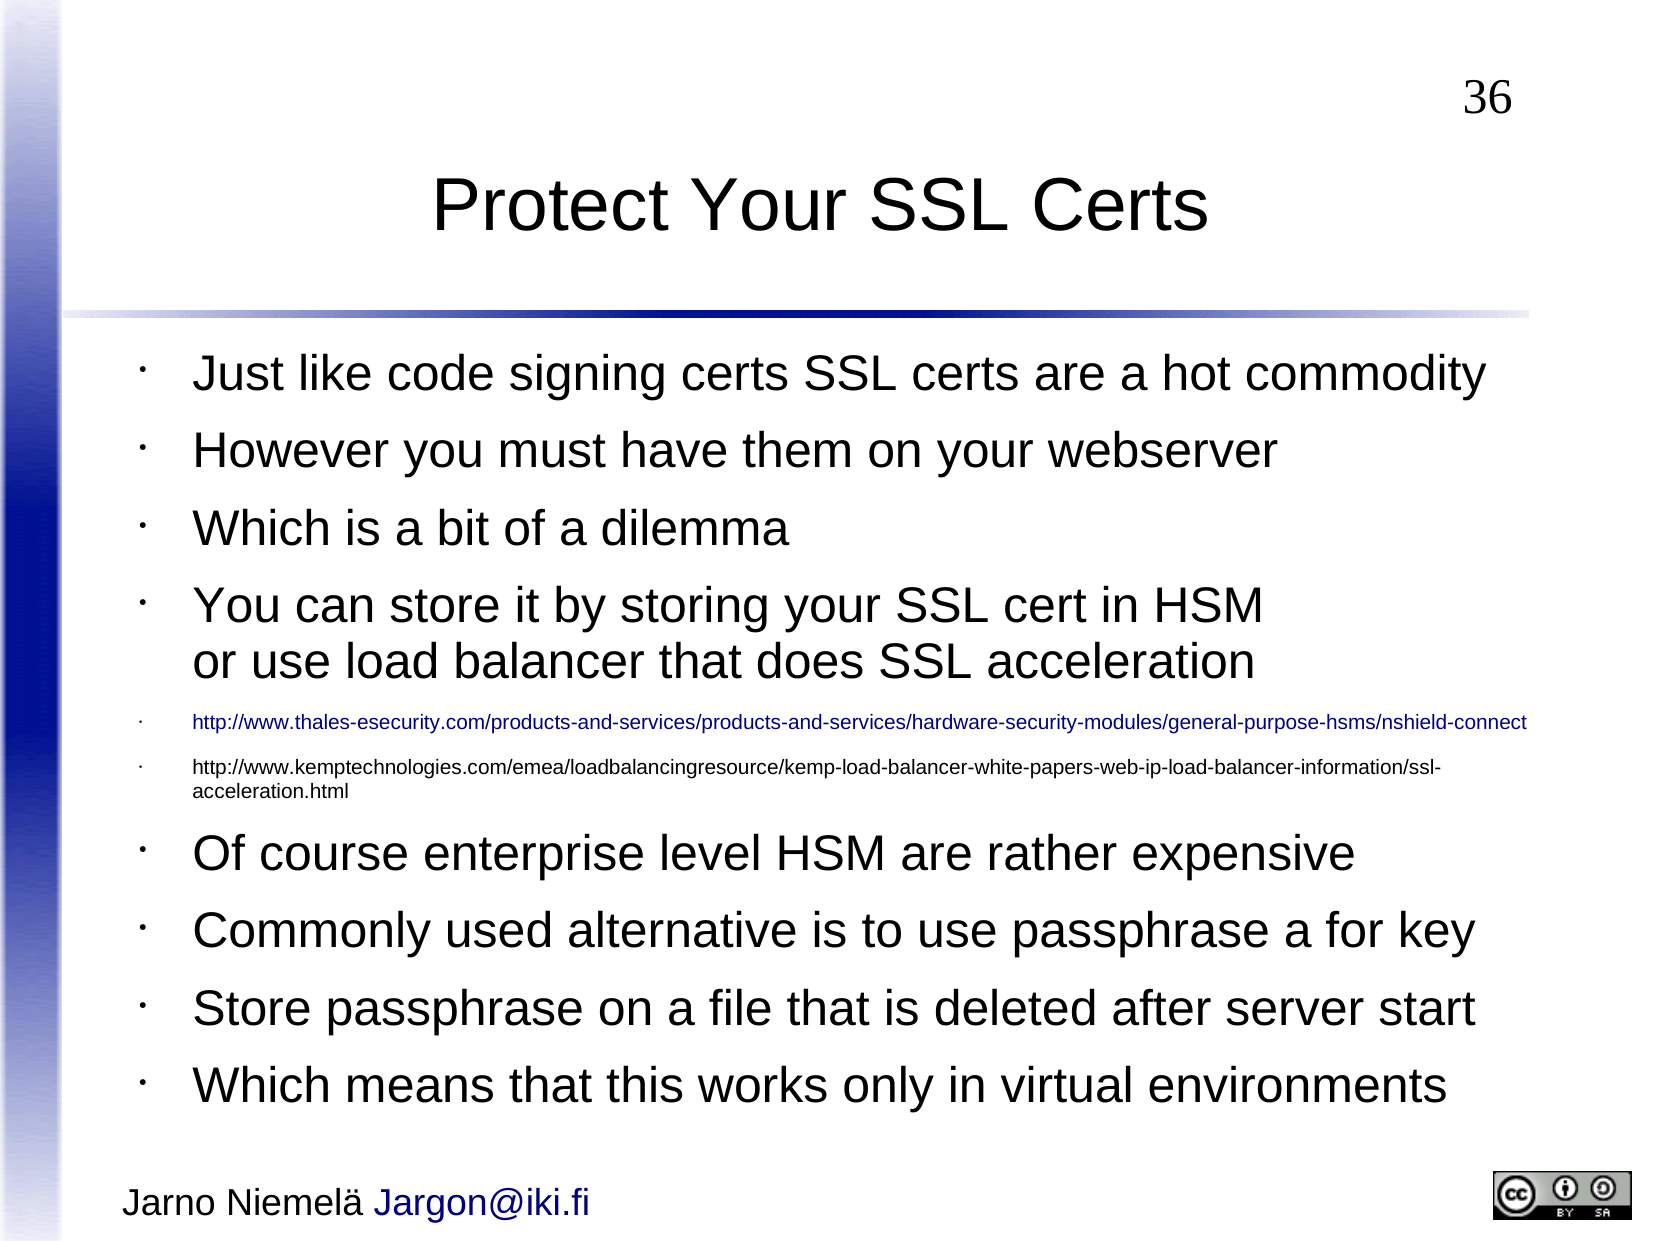

# Protect Your SSL Certs
Just like code signing certs SSL certs are a hot commodity
However you must have them on your webserver
Which is a bit of a dilemma
You can store it by storing your SSL cert in HSM
or use load balancer that does SSL acceleration
http://www.thales-esecurity.com/products-and-services/products-and-services/hardware-security-modules/general-purpose-hsms/nshield-connect
http://www.kemptechnologies.com/emea/loadbalancingresource/kemp-load-balancer-white-papers-web-ip-load-balancer-information/ssl-acceleration.html
Of course enterprise level HSM are rather expensive
Commonly used alternative is to use passphrase a for key
Store passphrase on a file that is deleted after server start
Which means that this works only in virtual environments